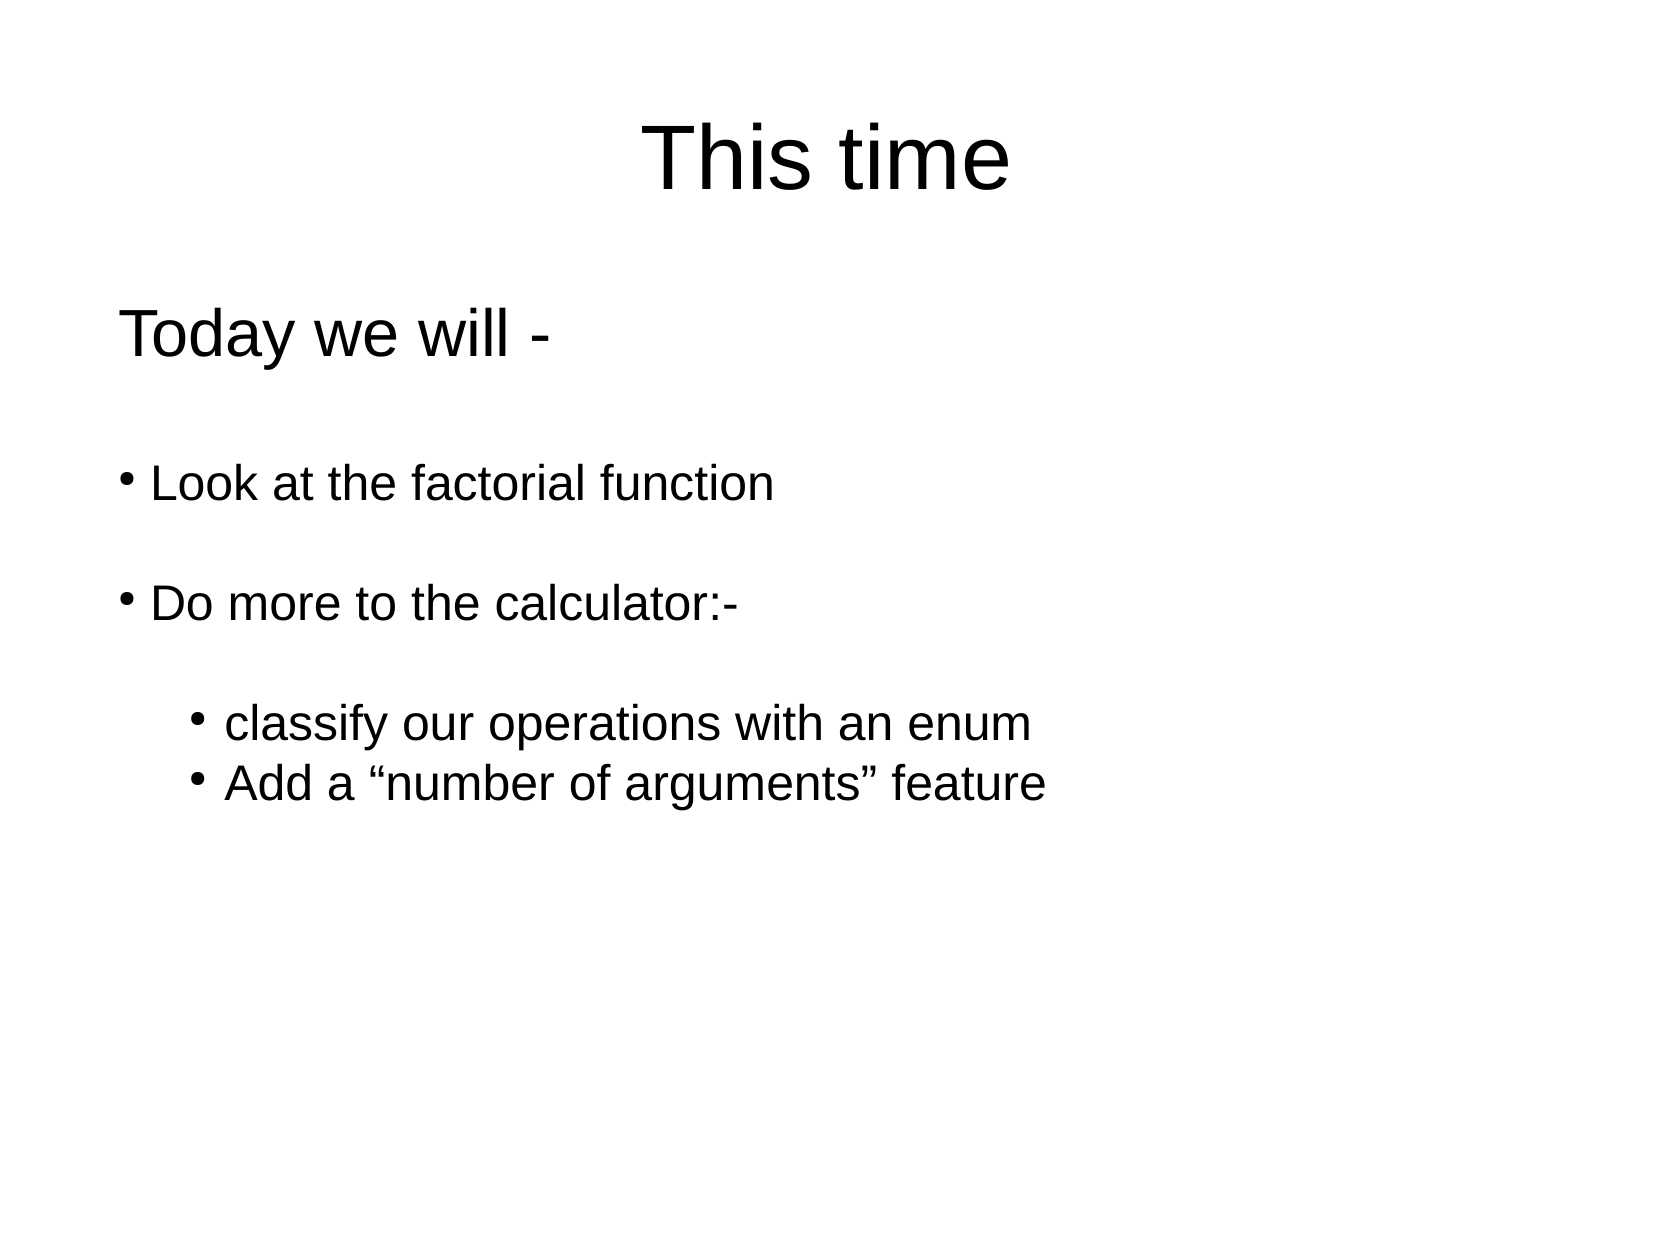

# This time
Today we will -
 Look at the factorial function
 Do more to the calculator:-
classify our operations with an enum
Add a “number of arguments” feature